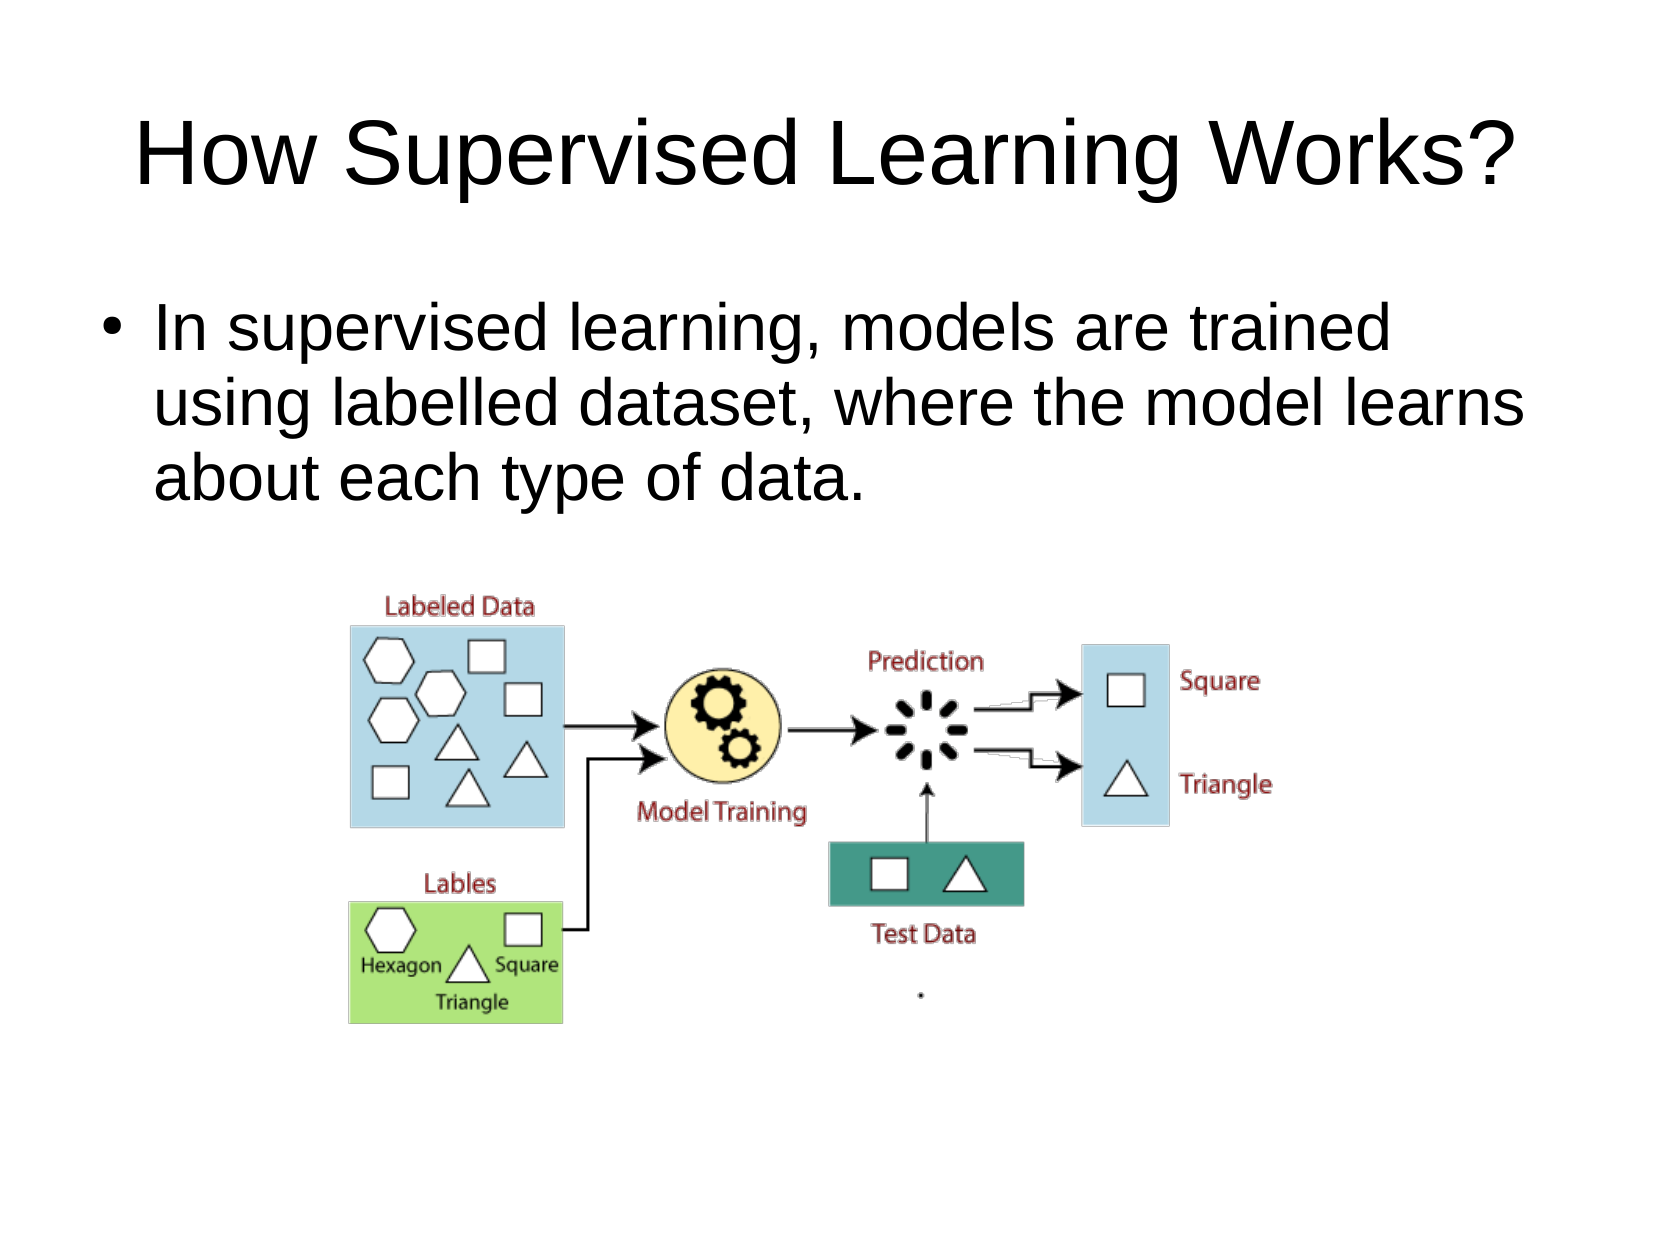

# How Supervised Learning Works?
In supervised learning, models are trained using labelled dataset, where the model learns about each type of data.